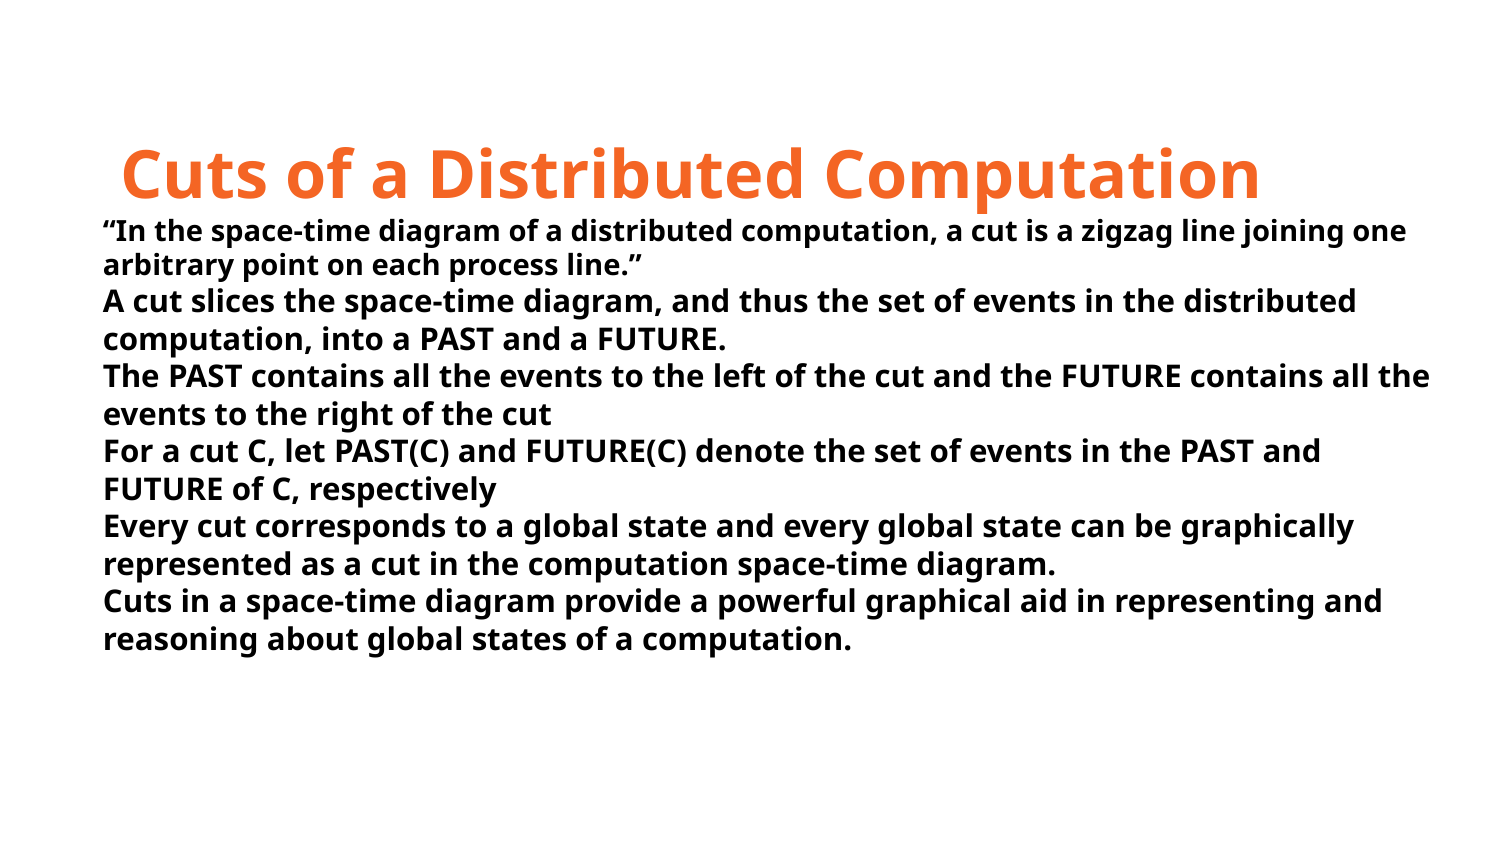

# Cuts of a Distributed Computation “In the space-time diagram of a distributed computation, a cut is a zigzag line joining one arbitrary point on each process line.” A cut slices the space-time diagram, and thus the set of events in the distributed computation, into a PAST and a FUTURE. The PAST contains all the events to the left of the cut and the FUTURE contains all the events to the right of the cut For a cut C, let PAST(C) and FUTURE(C) denote the set of events in the PAST and FUTURE of C, respectively Every cut corresponds to a global state and every global state can be graphically represented as a cut in the computation space-time diagram. Cuts in a space-time diagram provide a powerful graphical aid in representing and reasoning about global states of a computation.